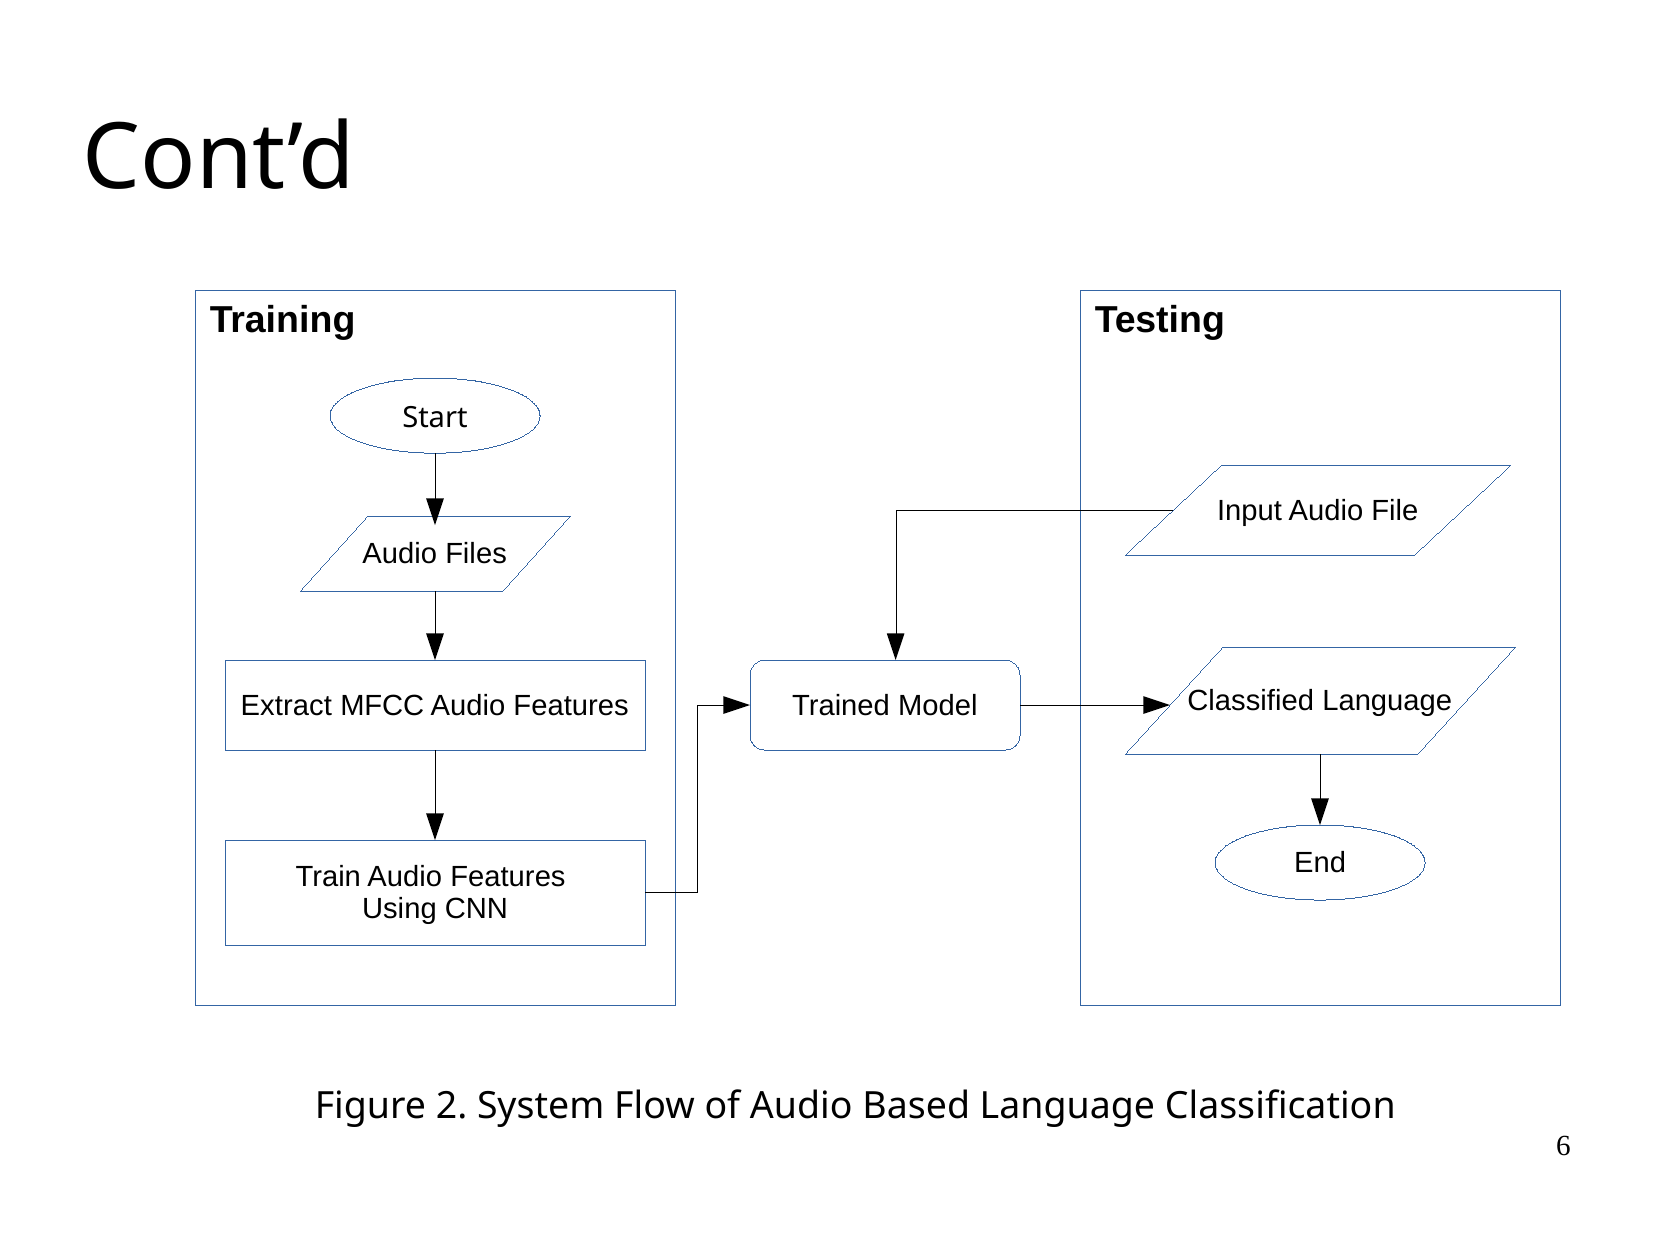

# Cont’d
Training
Testing
Start
Input Audio File
Audio Files
Classified Language
Extract MFCC Audio Features
Trained Model
End
Train Audio Features
Using CNN
Figure 2. System Flow of Audio Based Language Classification
6